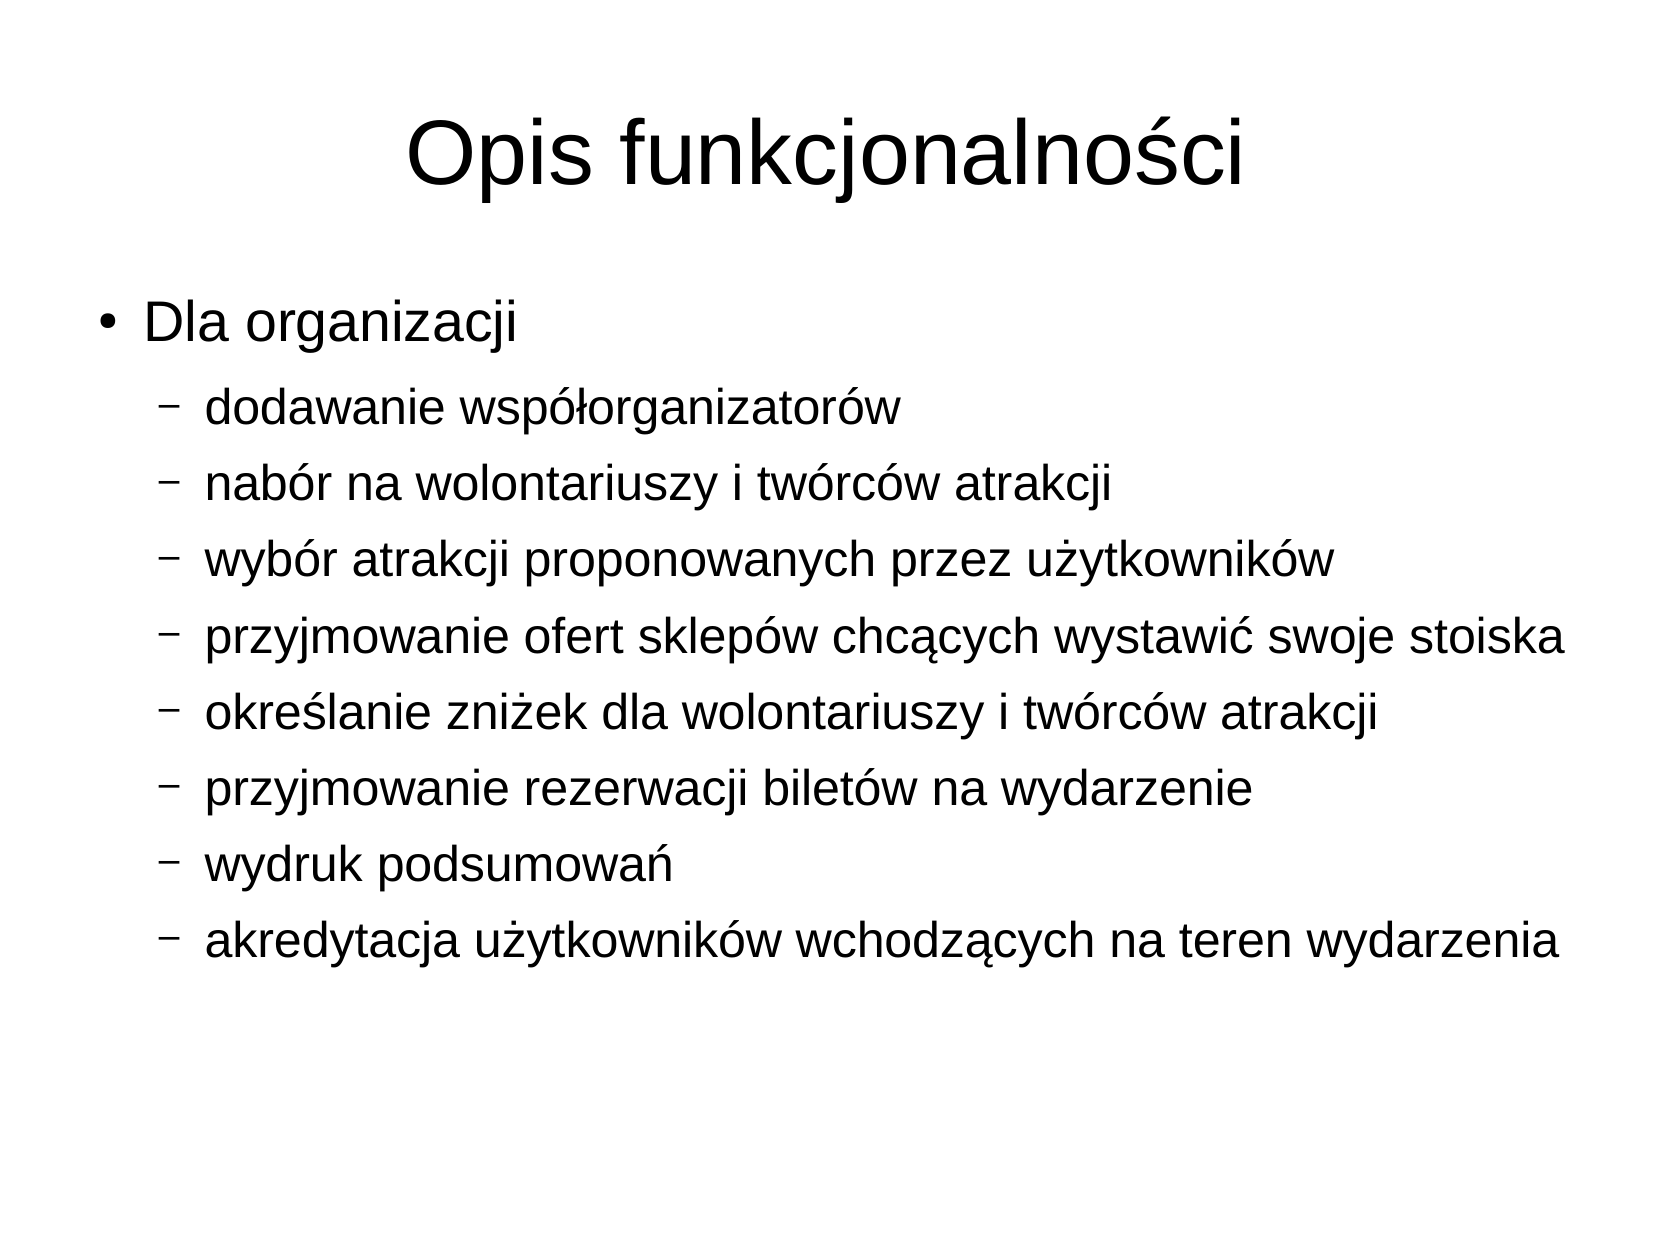

# Opis funkcjonalności
Dla organizacji
dodawanie współorganizatorów
nabór na wolontariuszy i twórców atrakcji
wybór atrakcji proponowanych przez użytkowników
przyjmowanie ofert sklepów chcących wystawić swoje stoiska
określanie zniżek dla wolontariuszy i twórców atrakcji
przyjmowanie rezerwacji biletów na wydarzenie
wydruk podsumowań
akredytacja użytkowników wchodzących na teren wydarzenia